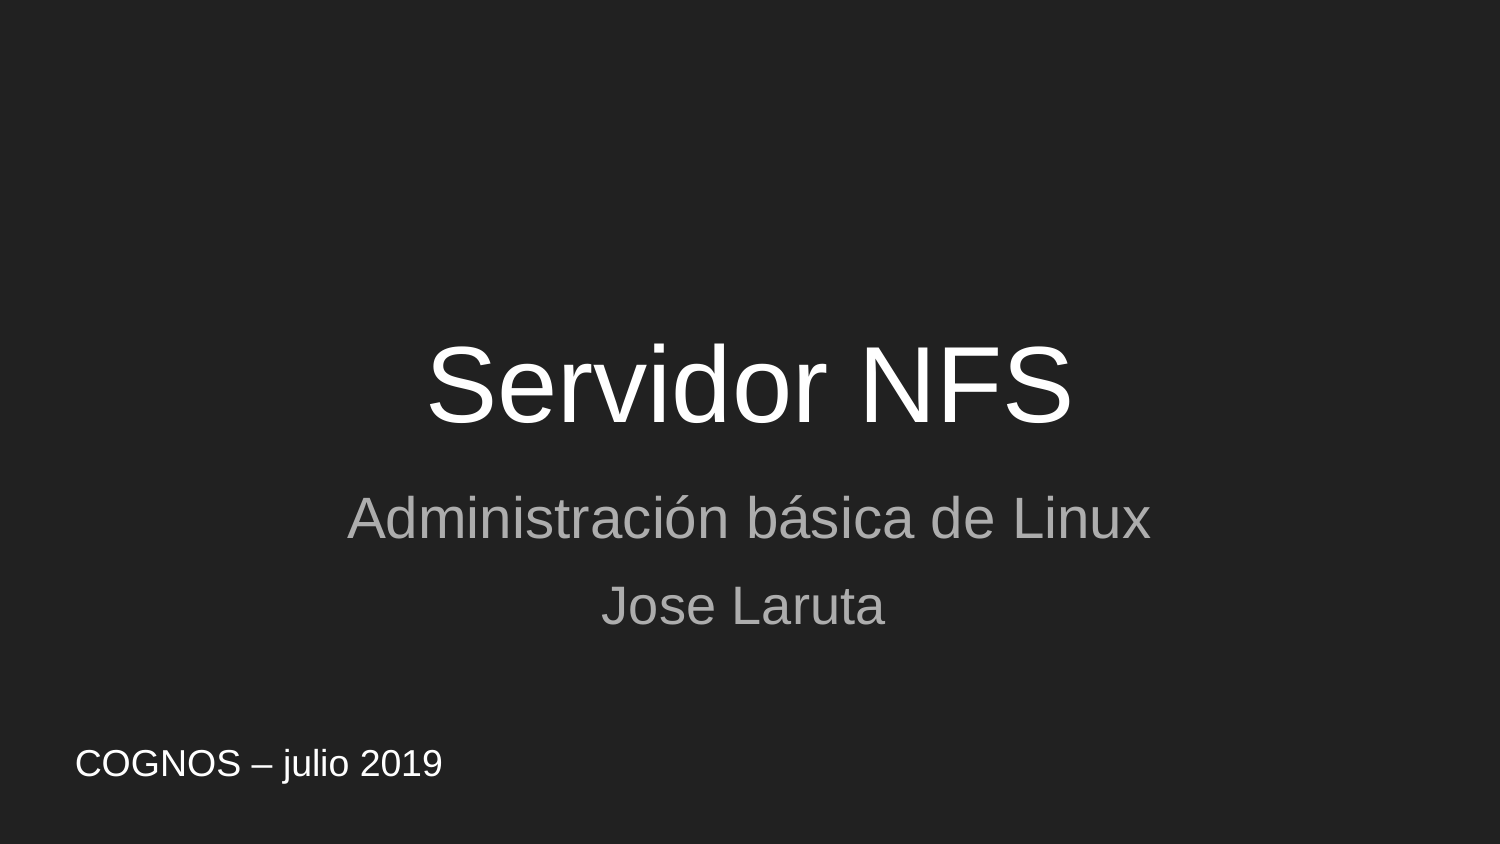

# Servidor NFS
Administración básica de Linux
Jose Laruta
COGNOS – julio 2019